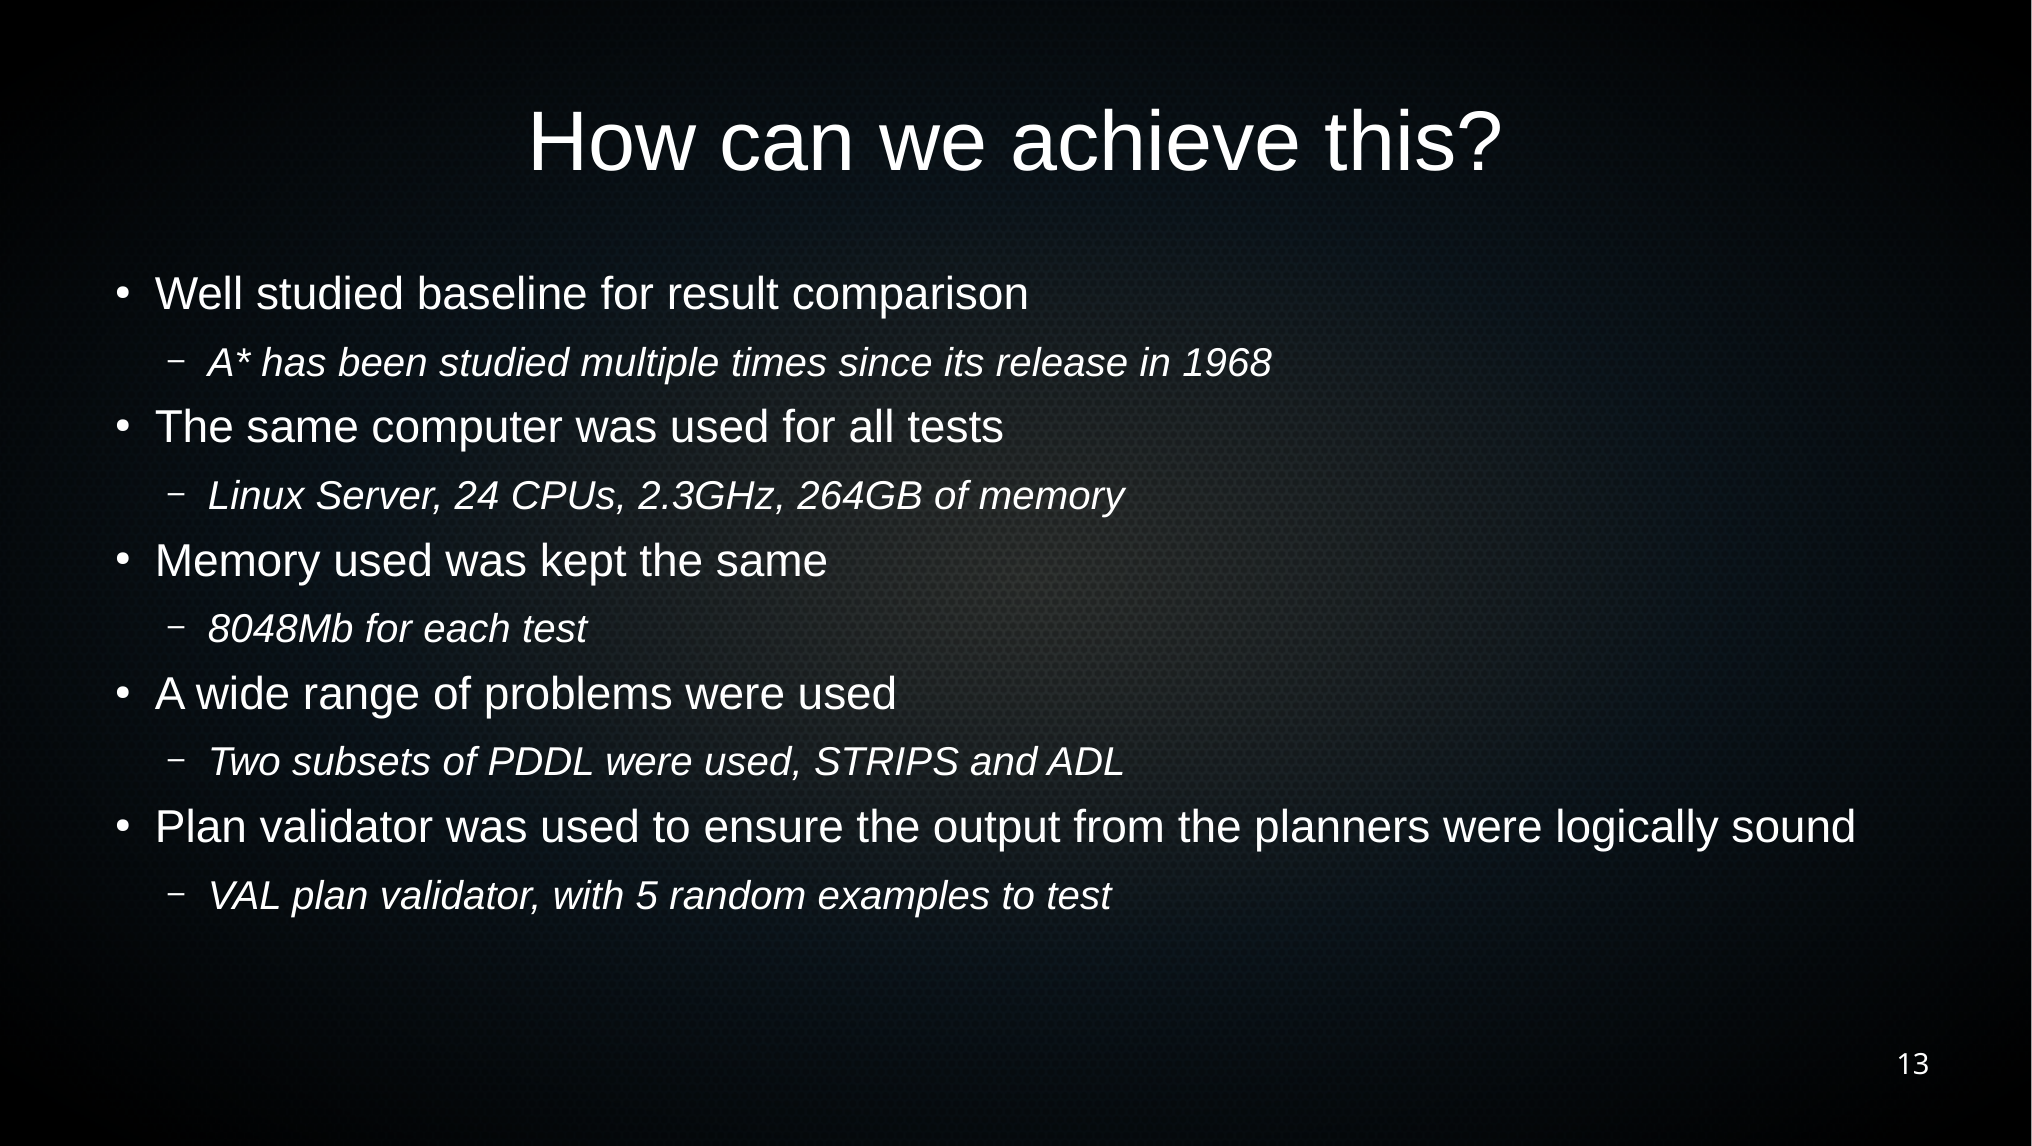

# How can we achieve this?
Well studied baseline for result comparison
A* has been studied multiple times since its release in 1968
The same computer was used for all tests
Linux Server, 24 CPUs, 2.3GHz, 264GB of memory
Memory used was kept the same
8048Mb for each test
A wide range of problems were used
Two subsets of PDDL were used, STRIPS and ADL
Plan validator was used to ensure the output from the planners were logically sound
VAL plan validator, with 5 random examples to test
13